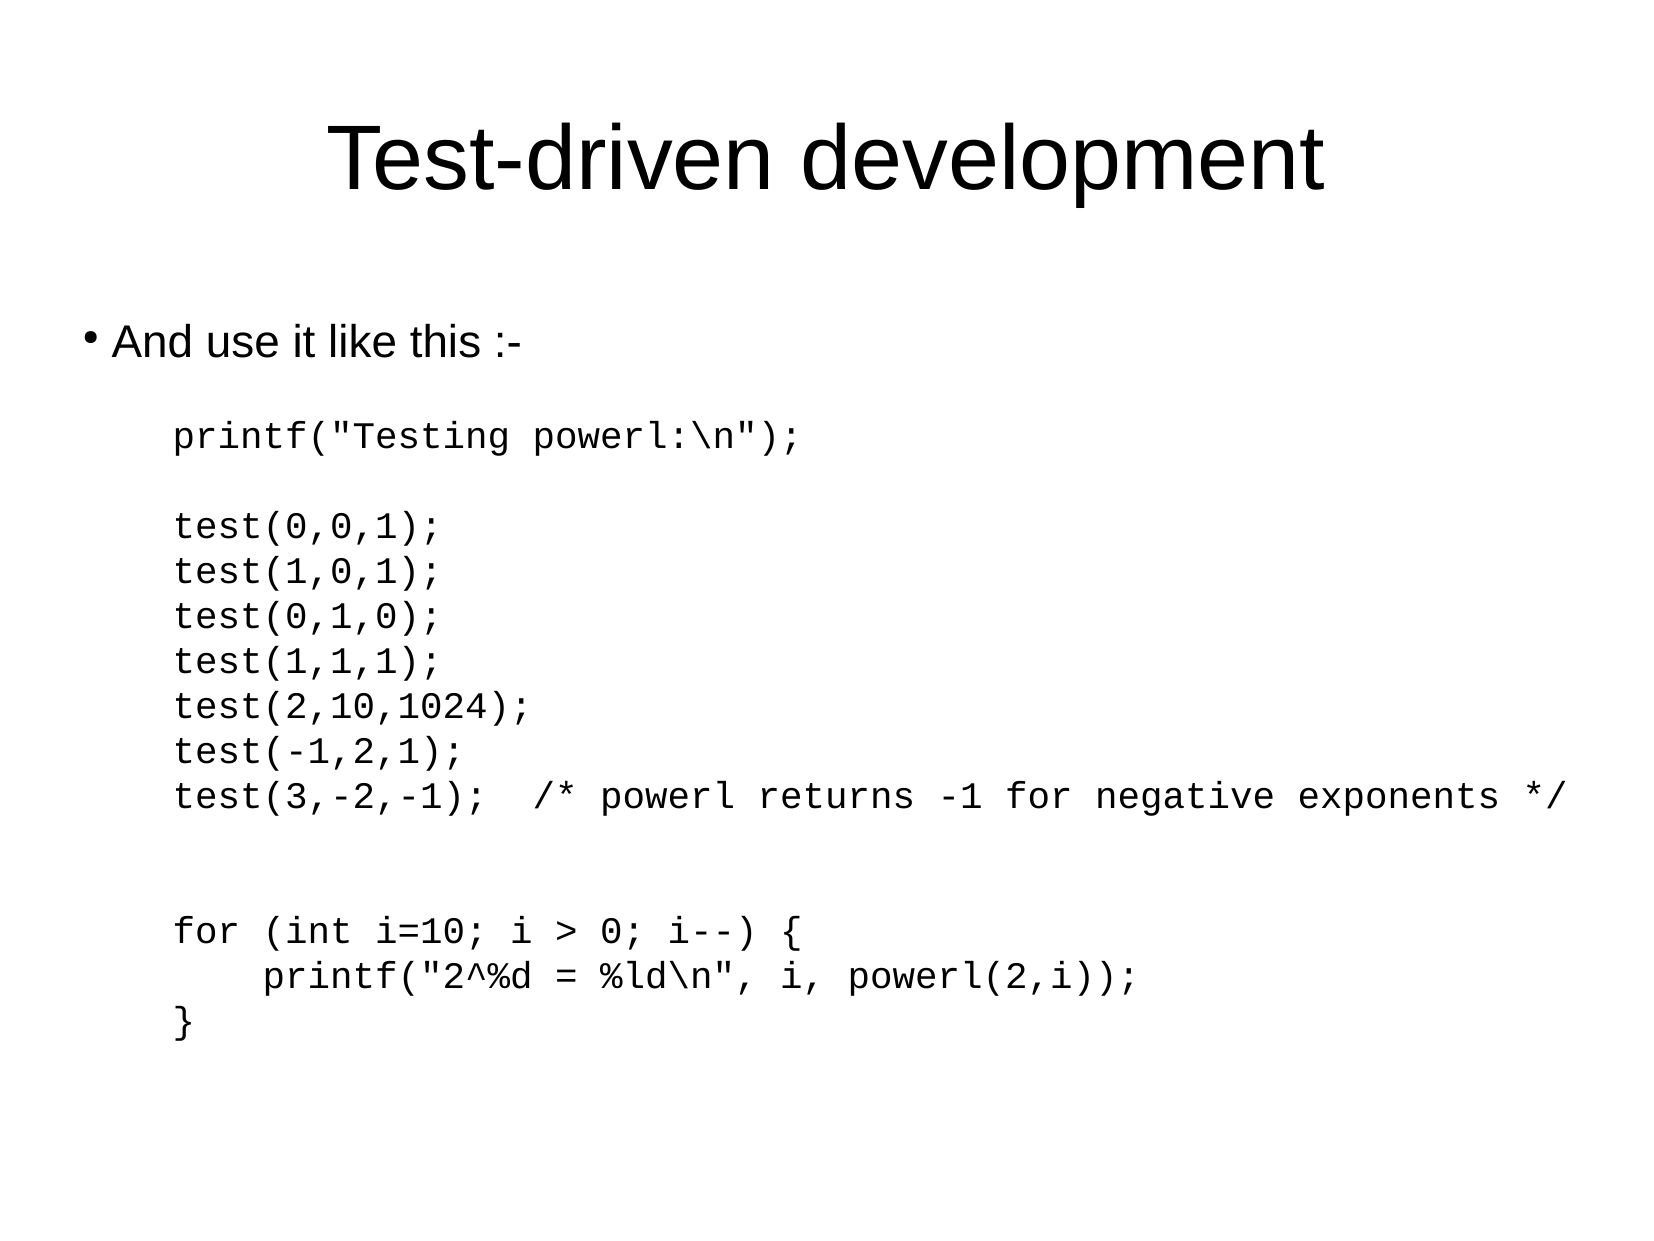

# Test-driven development
 And use it like this :-
 printf("Testing powerl:\n");
 test(0,0,1);
 test(1,0,1);
 test(0,1,0);
 test(1,1,1);
 test(2,10,1024);
 test(-1,2,1);
 test(3,-2,-1); /* powerl returns -1 for negative exponents */
 for (int i=10; i > 0; i--) {
 printf("2^%d = %ld\n", i, powerl(2,i));
 }